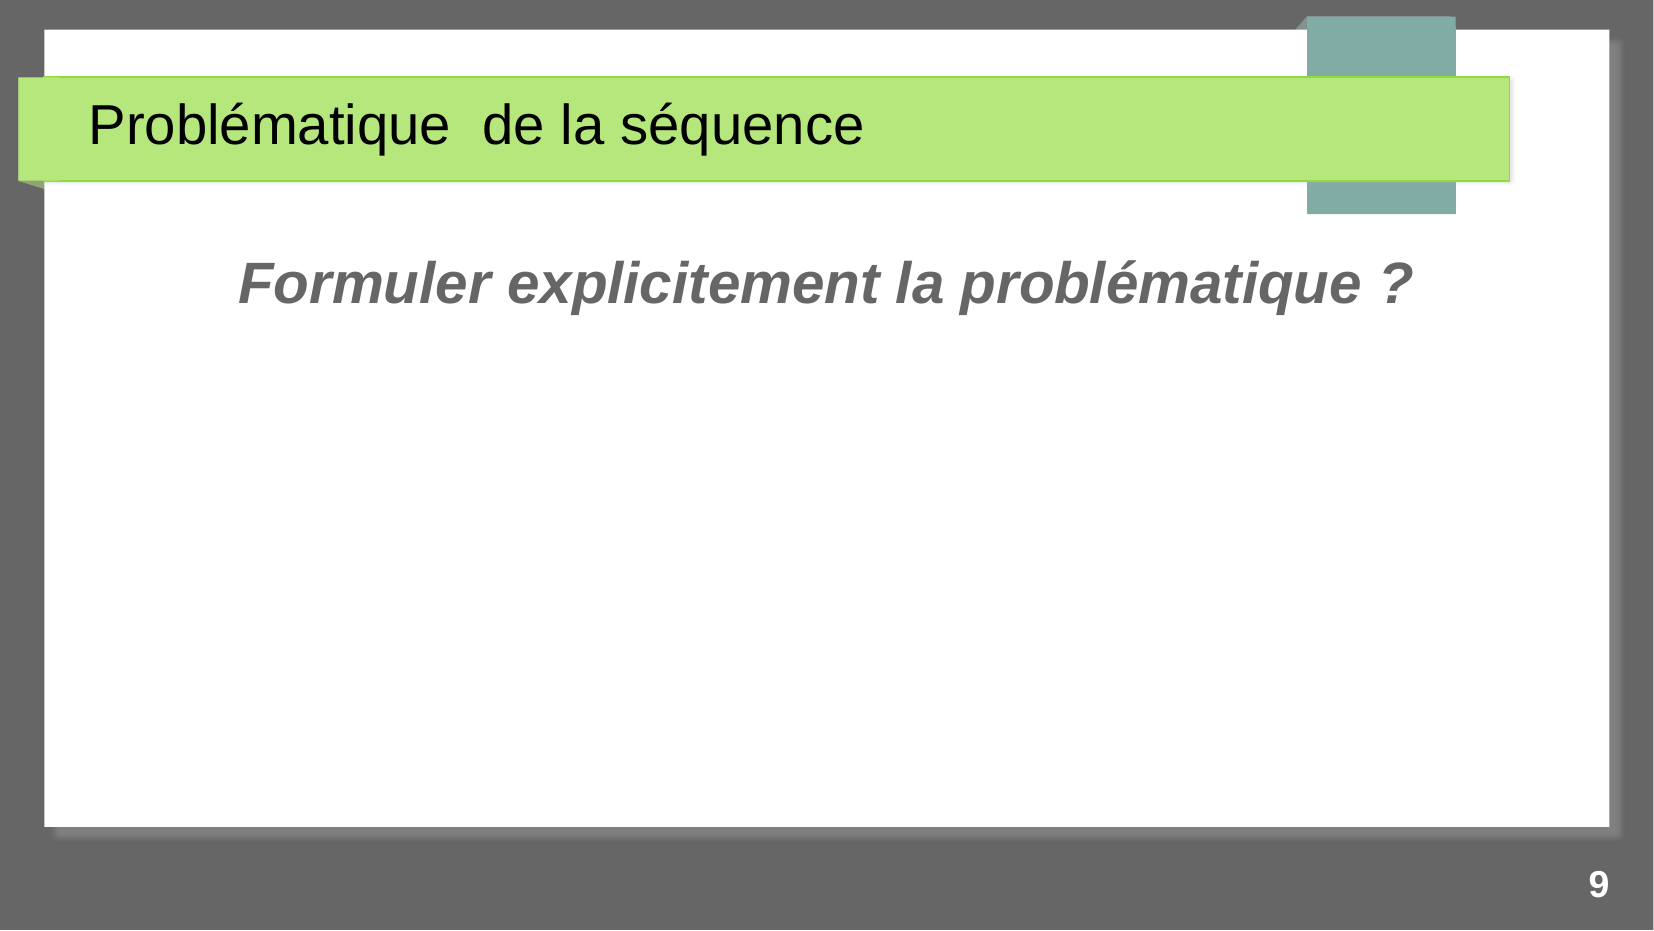

# Problématique de la séquence
Formuler explicitement la problématique ?